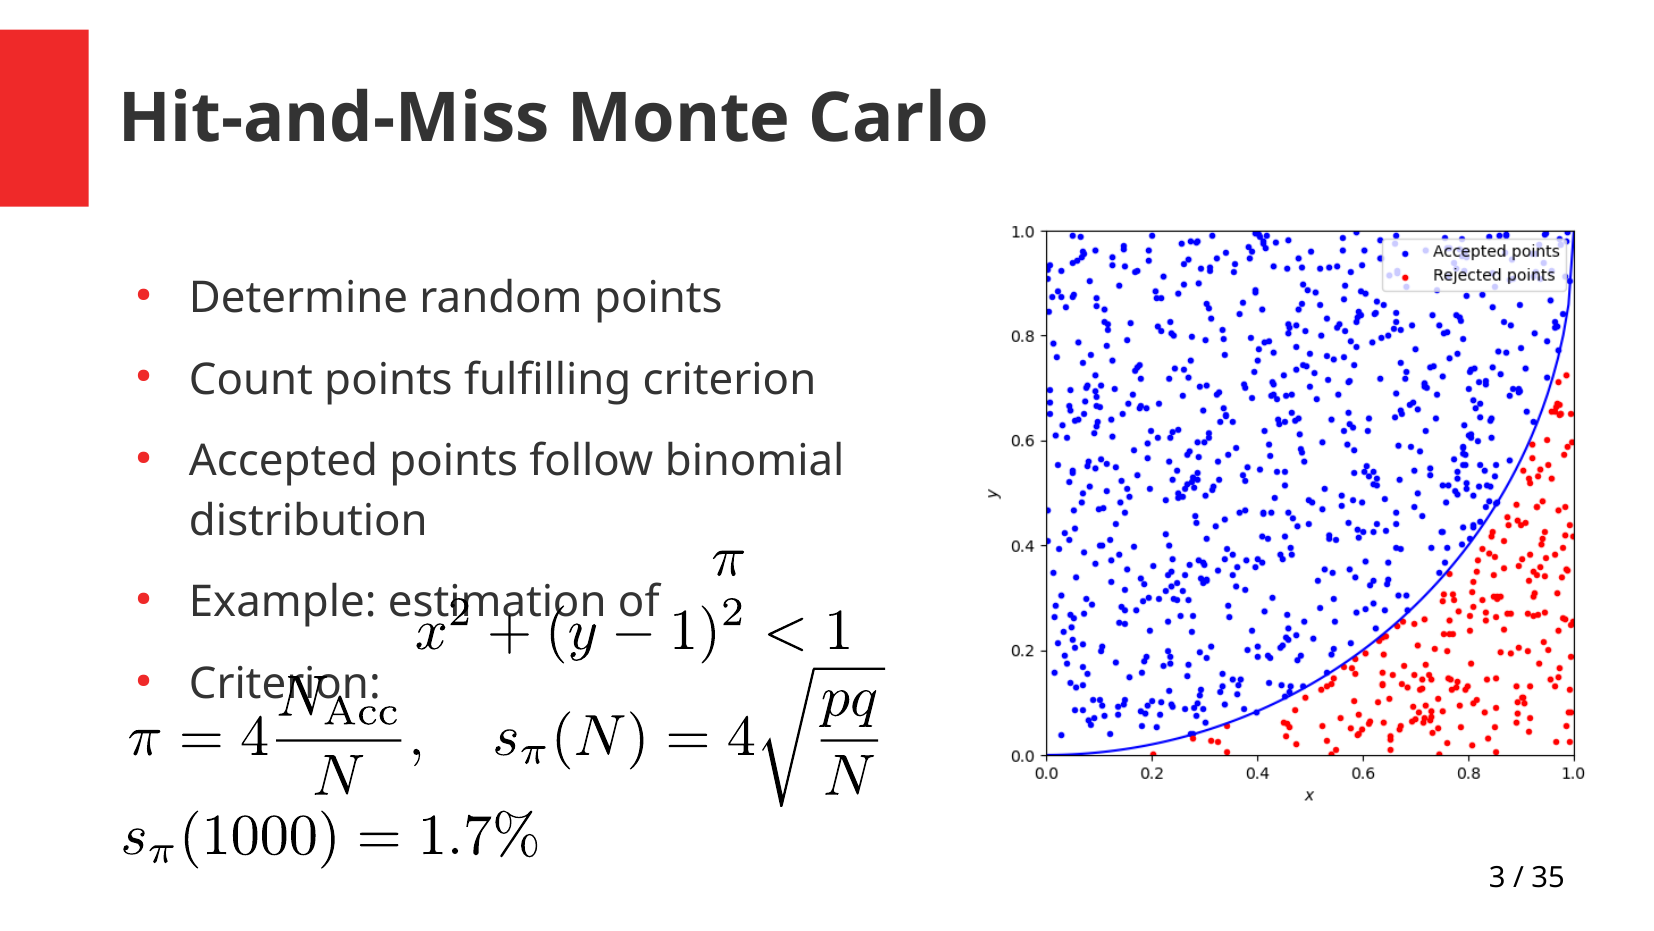

# Hit-and-Miss Monte Carlo
Determine random points
Count points fulfilling criterion
Accepted points follow binomial distribution
Example: estimation of
Criterion:
3